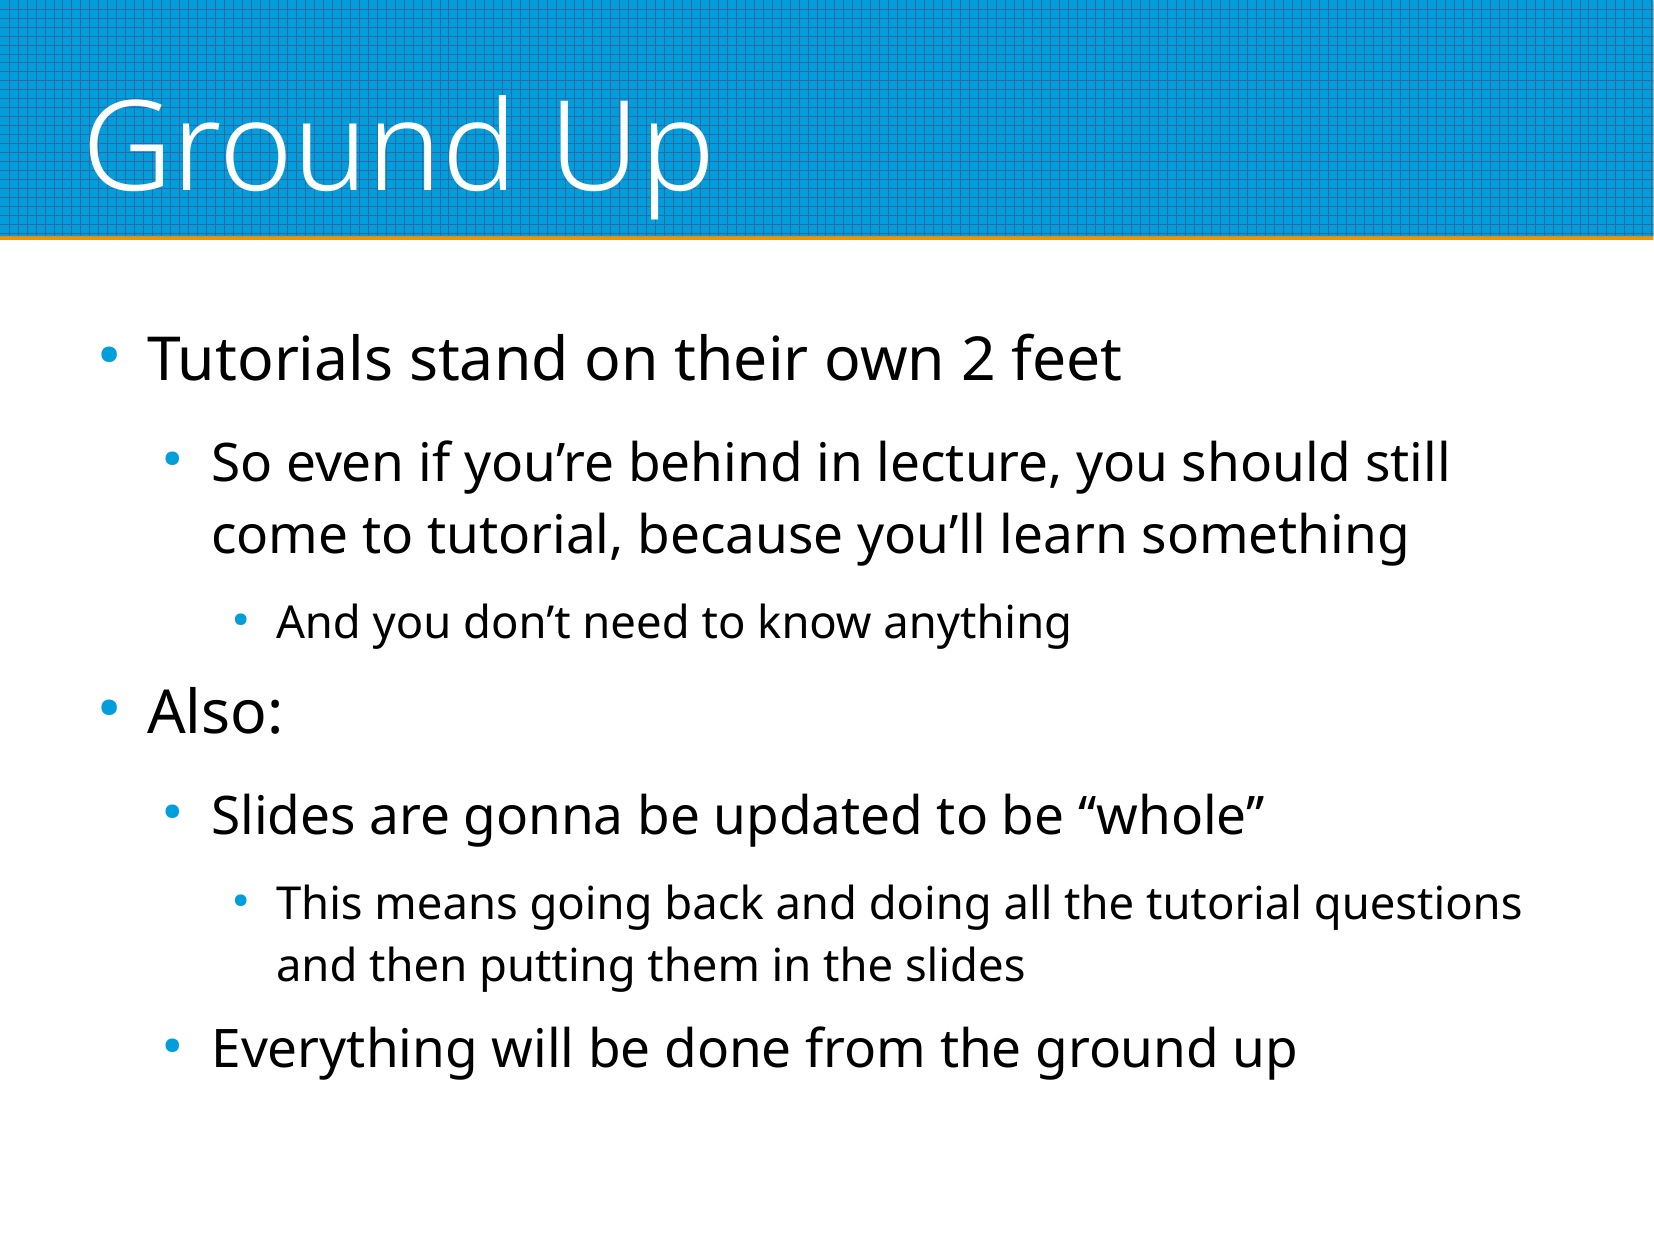

# Ground Up
Tutorials stand on their own 2 feet
So even if you’re behind in lecture, you should still come to tutorial, because you’ll learn something
And you don’t need to know anything
Also:
Slides are gonna be updated to be ‘‘whole’’
This means going back and doing all the tutorial questions and then putting them in the slides
Everything will be done from the ground up